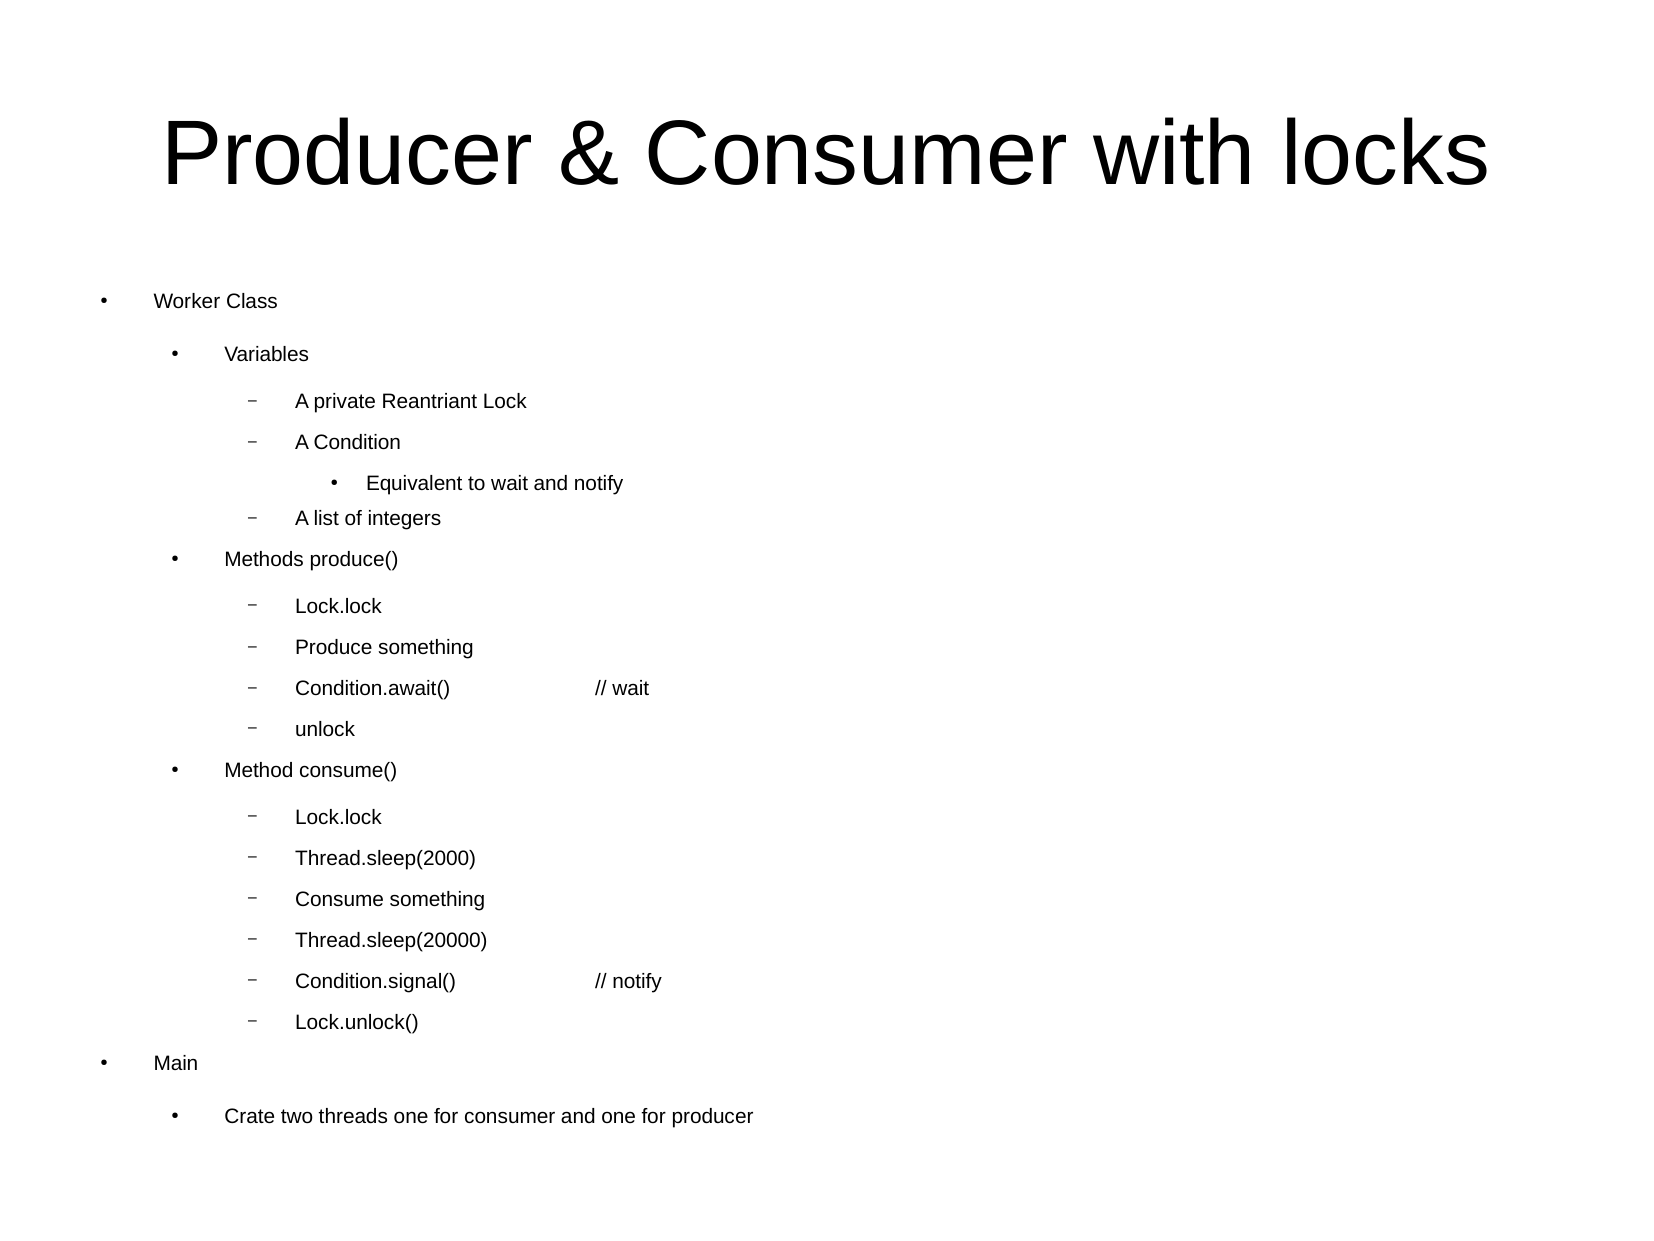

# Producer & Consumer with locks
Worker Class
Variables
A private Reantriant Lock
A Condition
Equivalent to wait and notify
A list of integers
Methods produce()
Lock.lock
Produce something
Condition.await()		// wait
unlock
Method consume()
Lock.lock
Thread.sleep(2000)
Consume something
Thread.sleep(20000)
Condition.signal()		// notify
Lock.unlock()
Main
Crate two threads one for consumer and one for producer